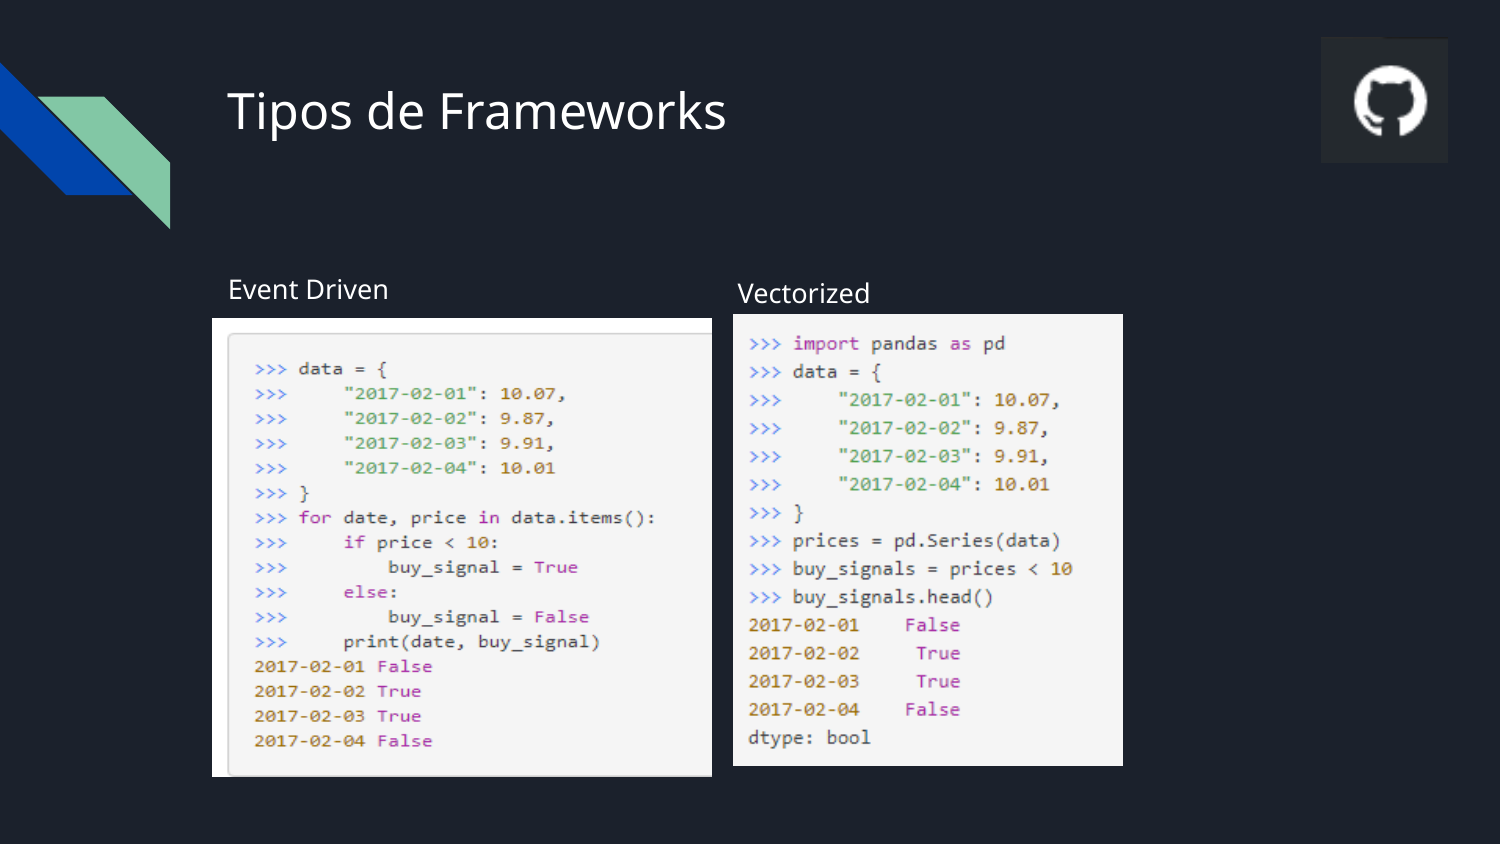

# Tipos de Frameworks
Event Driven
Vectorized